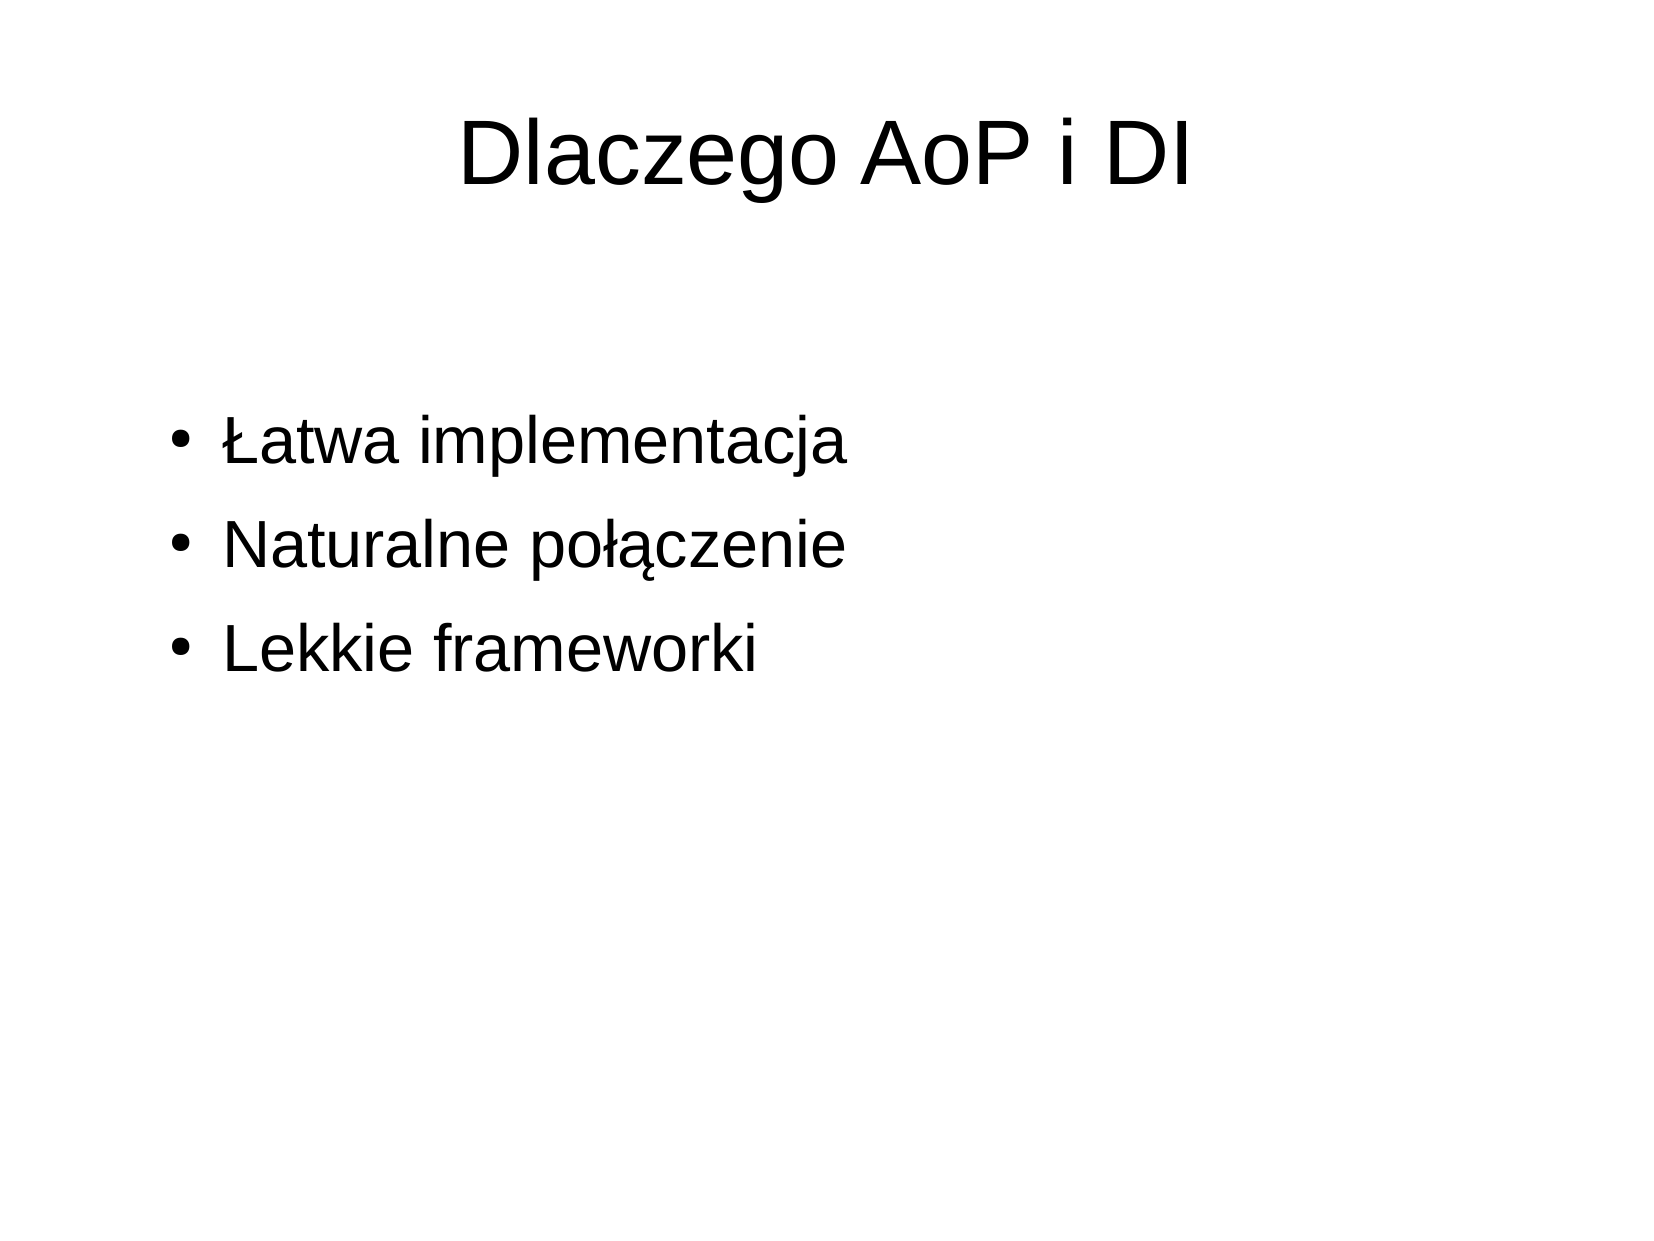

# Dlaczego AoP i DI
Łatwa implementacja
Naturalne połączenie
Lekkie frameworki